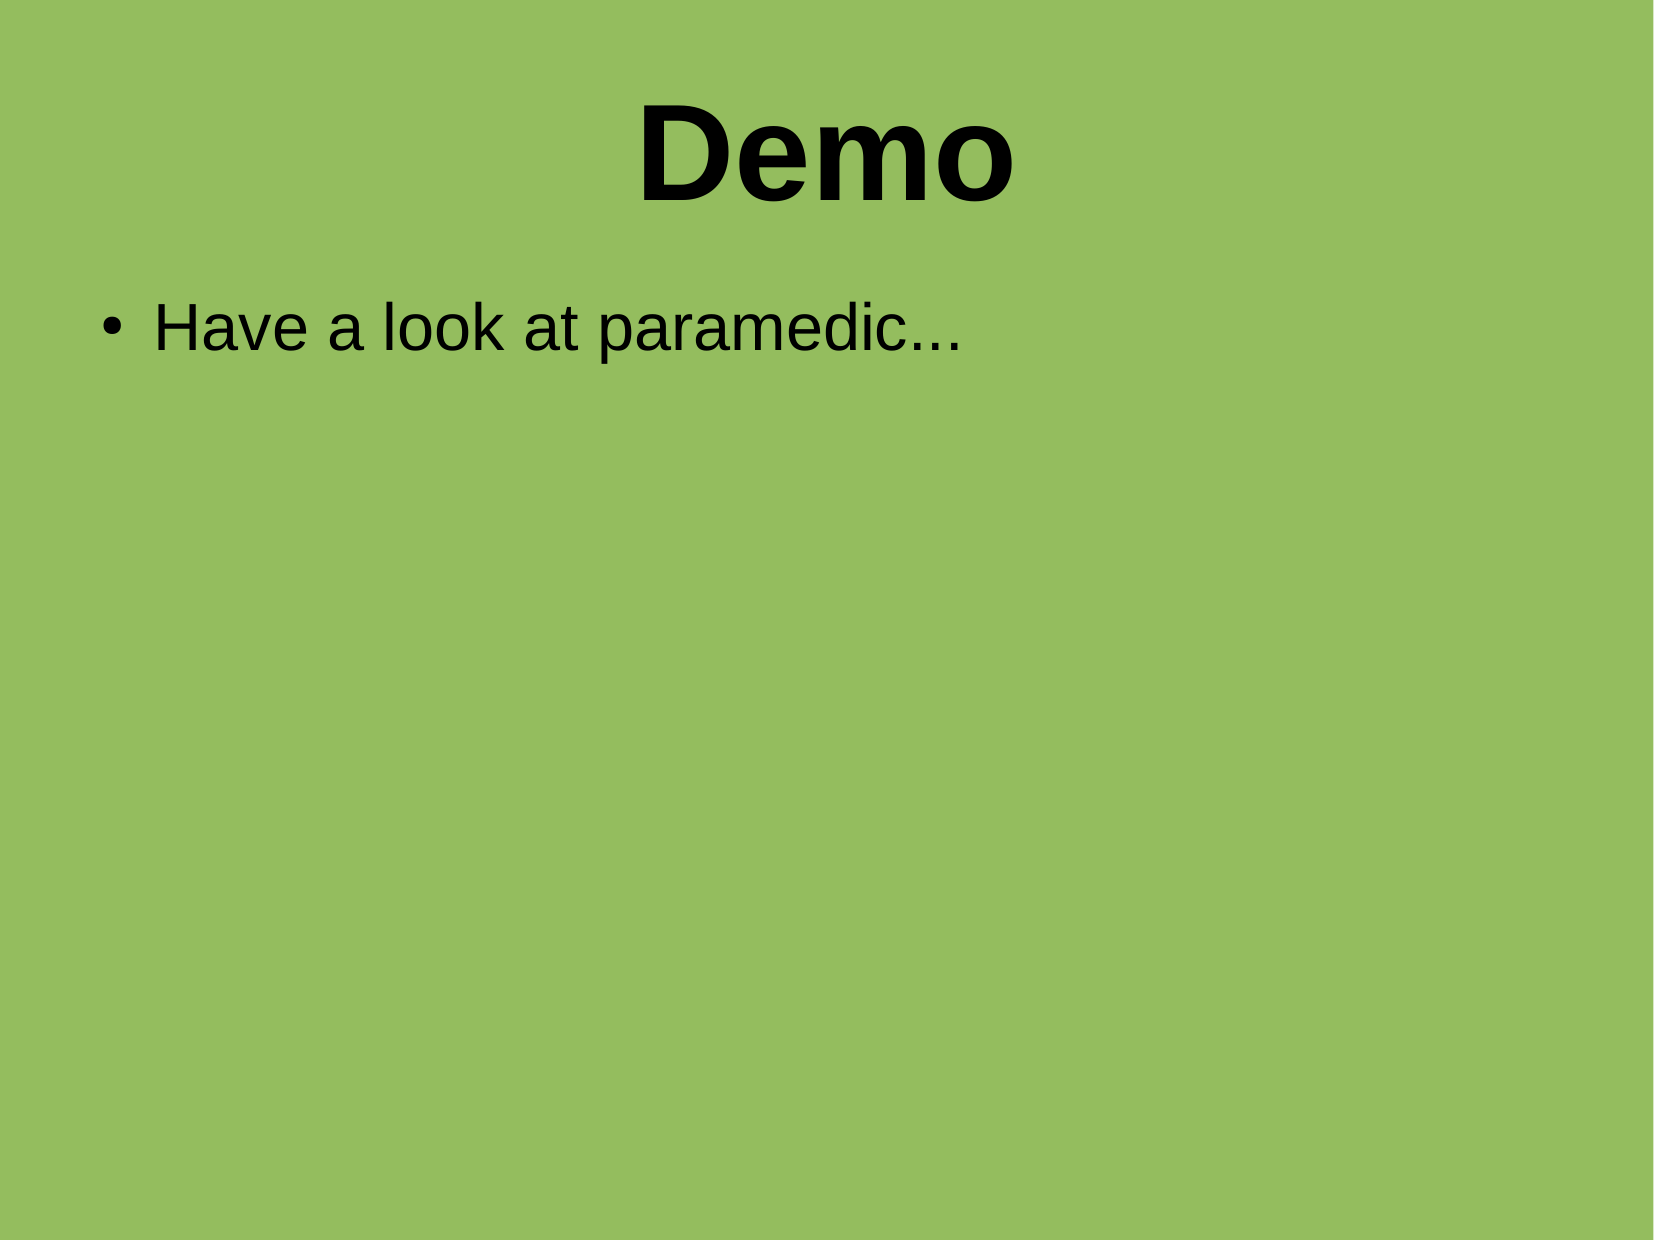

# Demo
Have a look at paramedic...